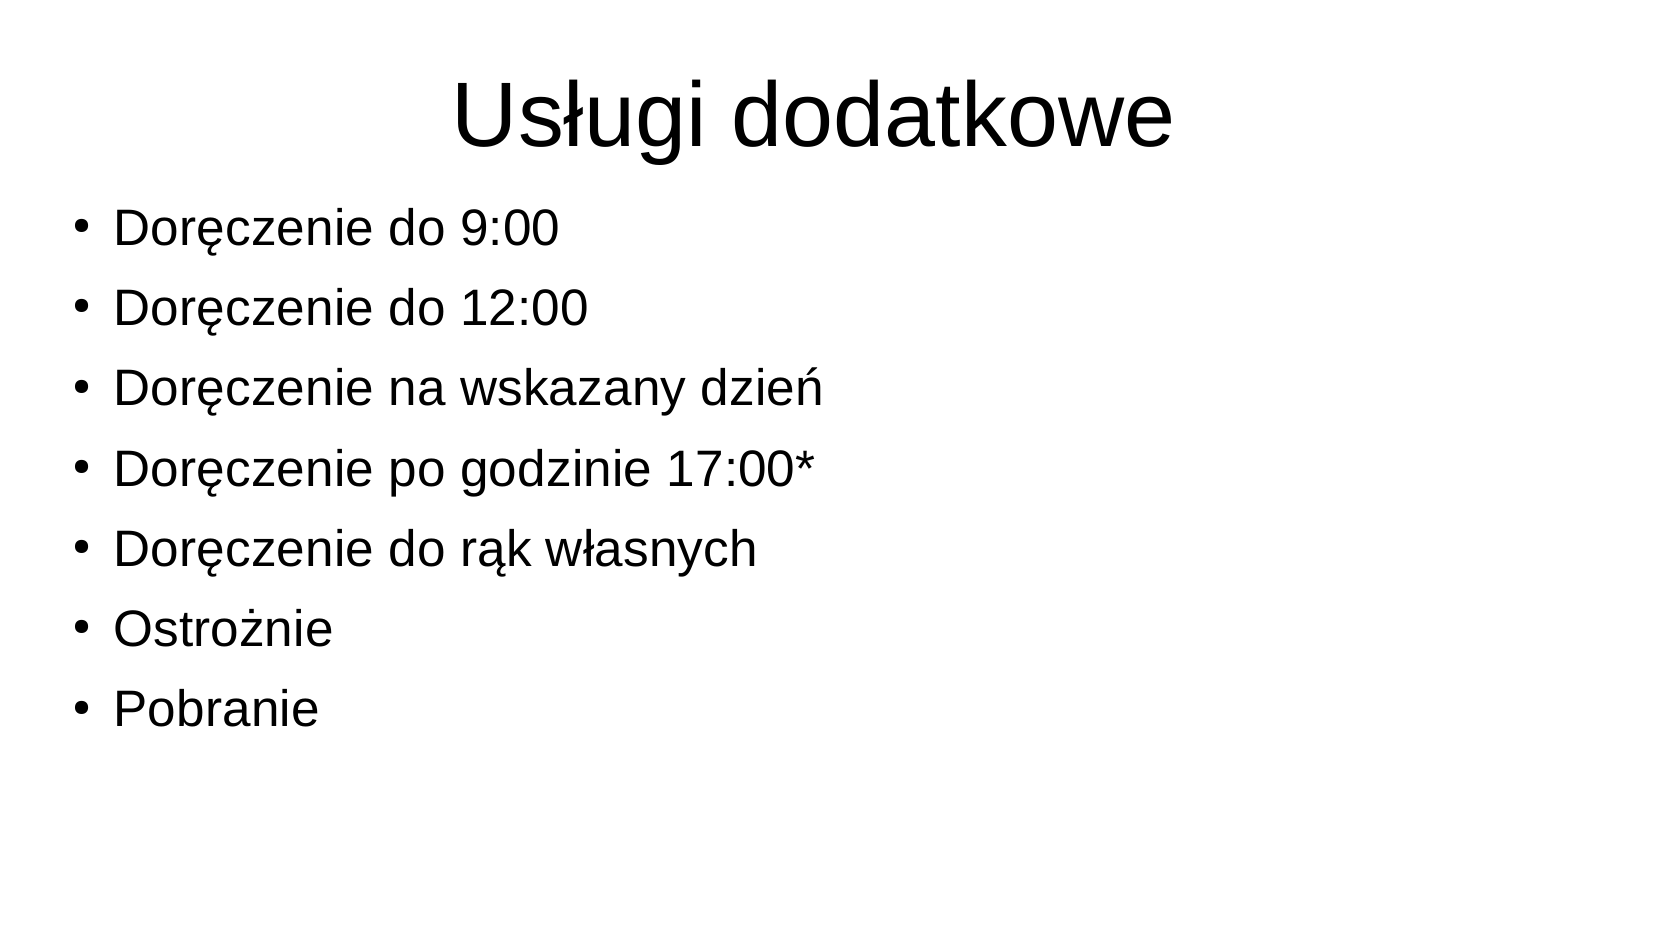

# Usługi dodatkowe
Doręczenie do 9:00
Doręczenie do 12:00
Doręczenie na wskazany dzień
Doręczenie po godzinie 17:00*
Doręczenie do rąk własnych
Ostrożnie
Pobranie